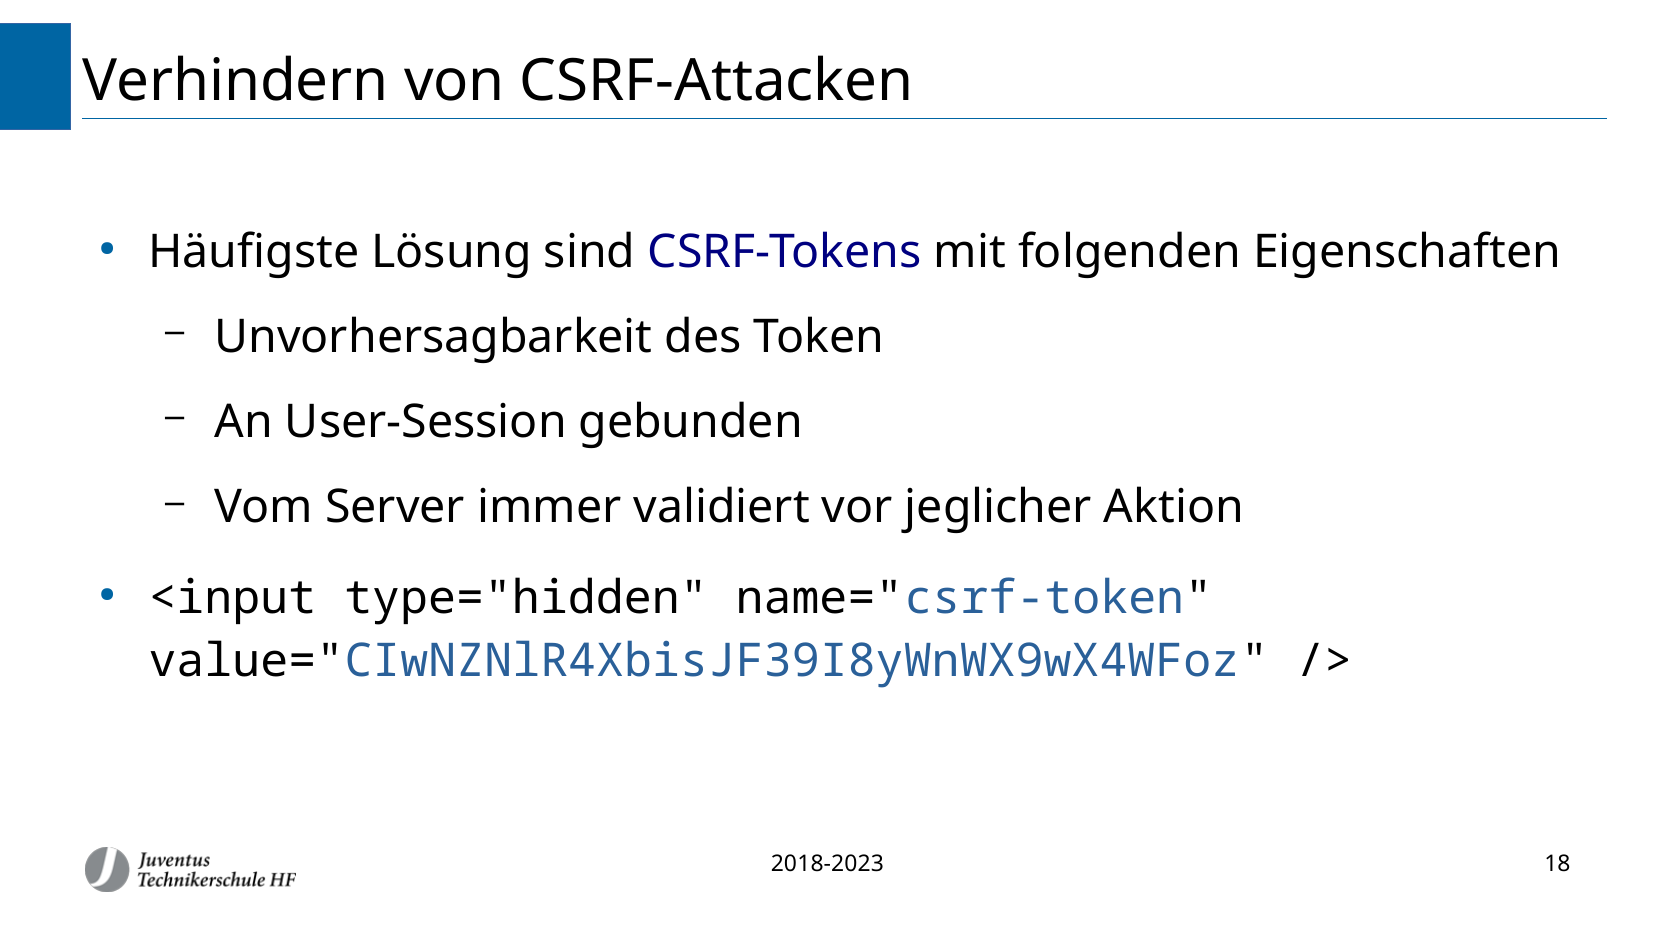

# Verhindern von CSRF-Attacken
Häufigste Lösung sind CSRF-Tokens mit folgenden Eigenschaften
Unvorhersagbarkeit des Token
An User-Session gebunden
Vom Server immer validiert vor jeglicher Aktion
<input type="hidden" name="csrf-token" value="CIwNZNlR4XbisJF39I8yWnWX9wX4WFoz" />
2018-2023
18